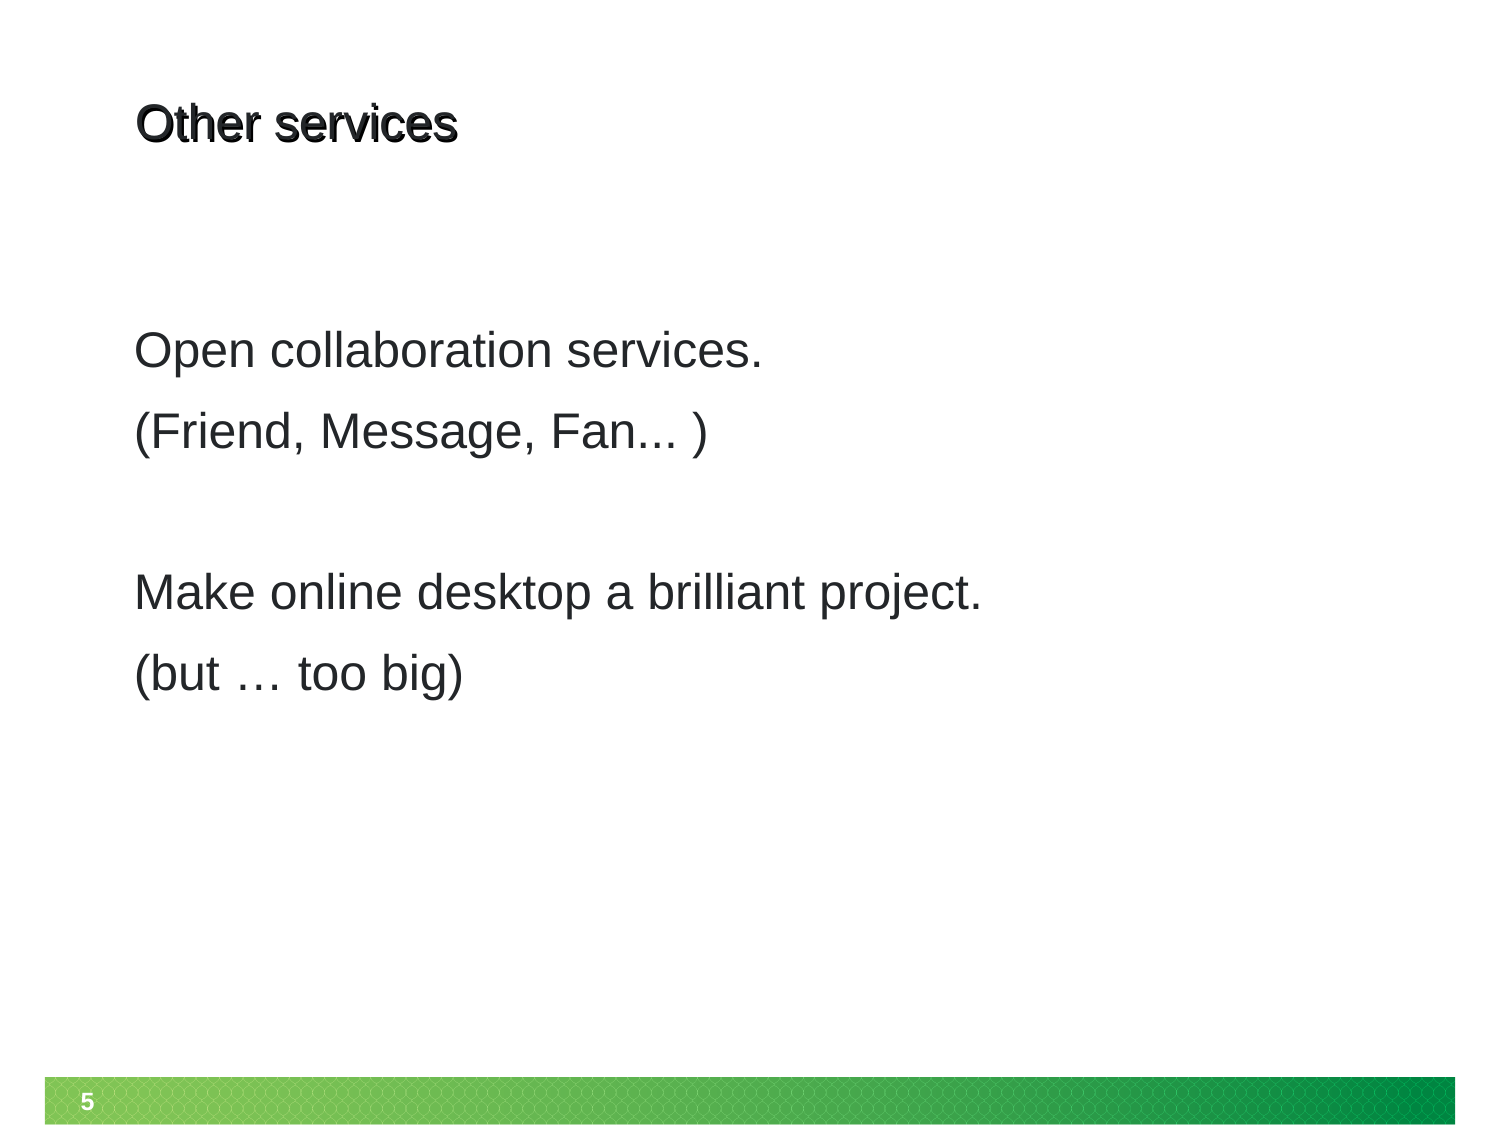

# Other services
Open collaboration services.
(Friend, Message, Fan... )
Make online desktop a brilliant project.
(but … too big)